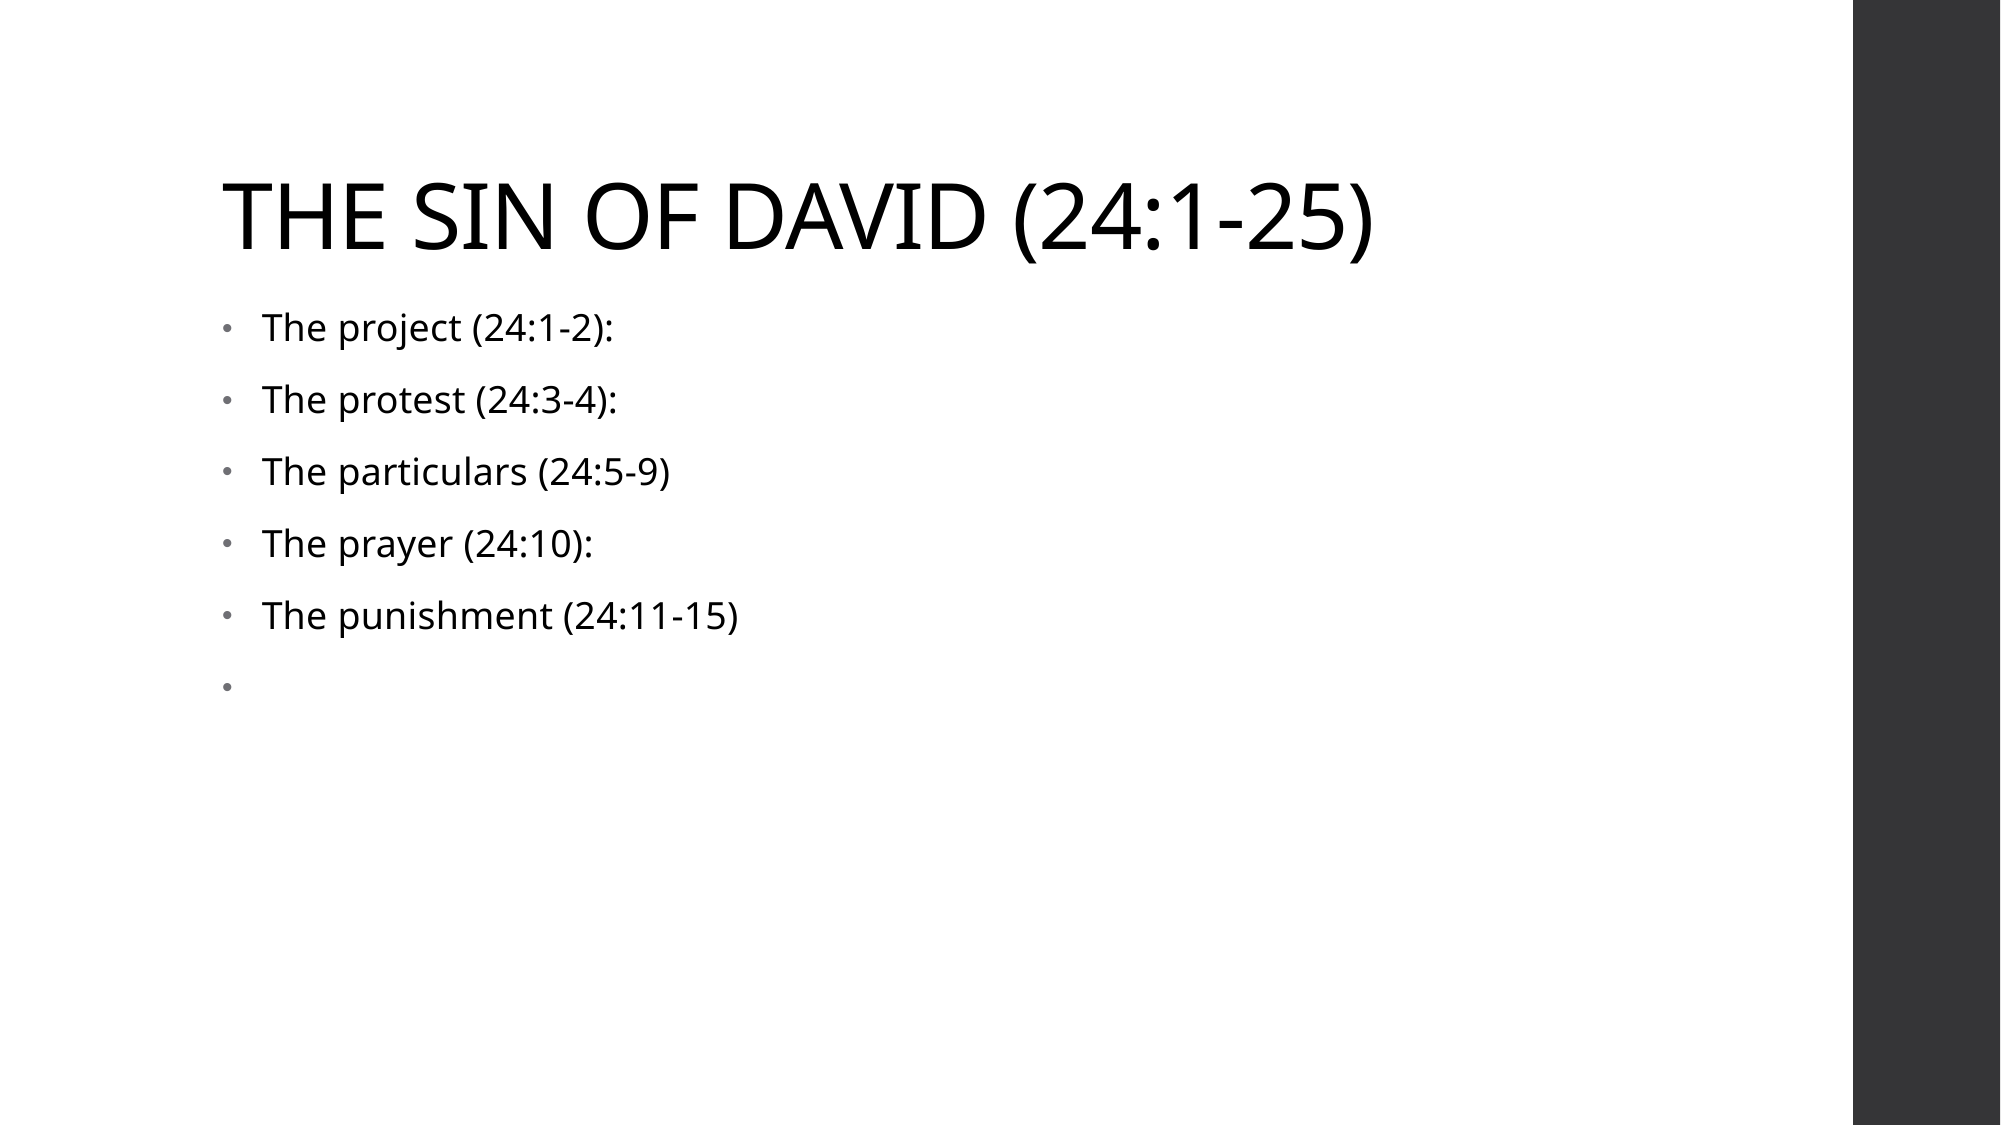

# THE SIN OF DAVID (24:1-25)
 The project (24:1-2):
 The protest (24:3-4):
 The particulars (24:5-9)
 The prayer (24:10):
 The punishment (24:11-15)